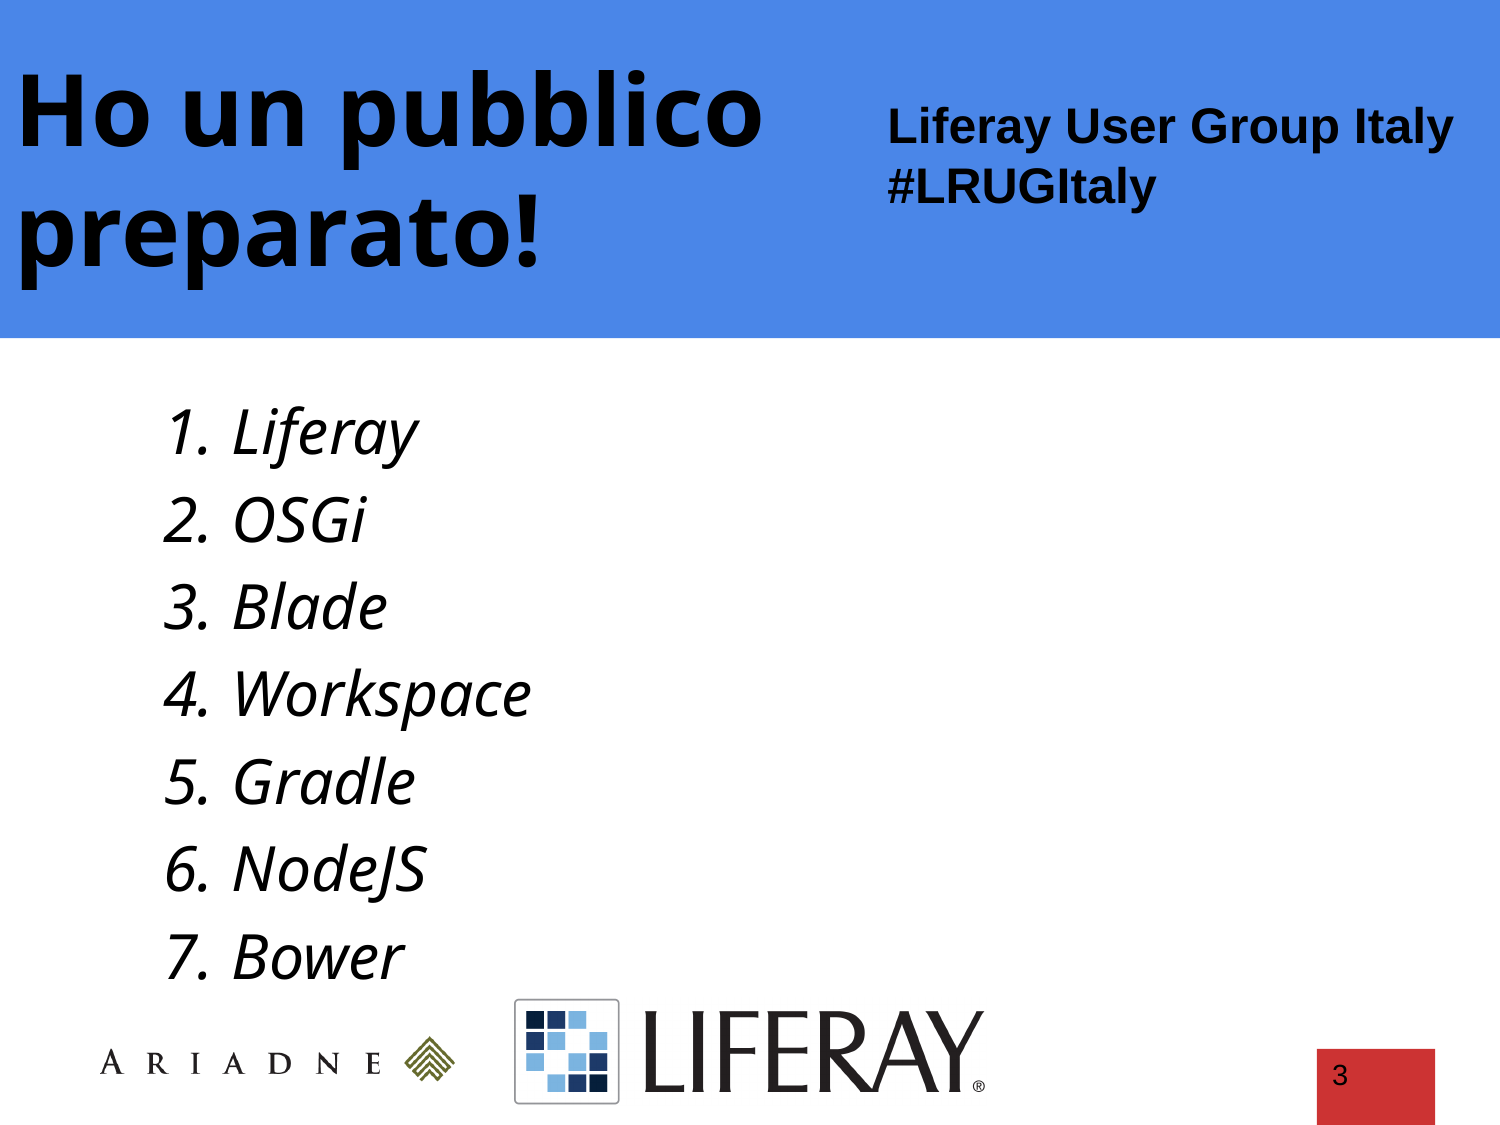

# Ho un pubblico preparato!
Liferay User Group Italy
#LRUGItaly
Liferay
OSGi
Blade
Workspace
Gradle
NodeJS
Bower